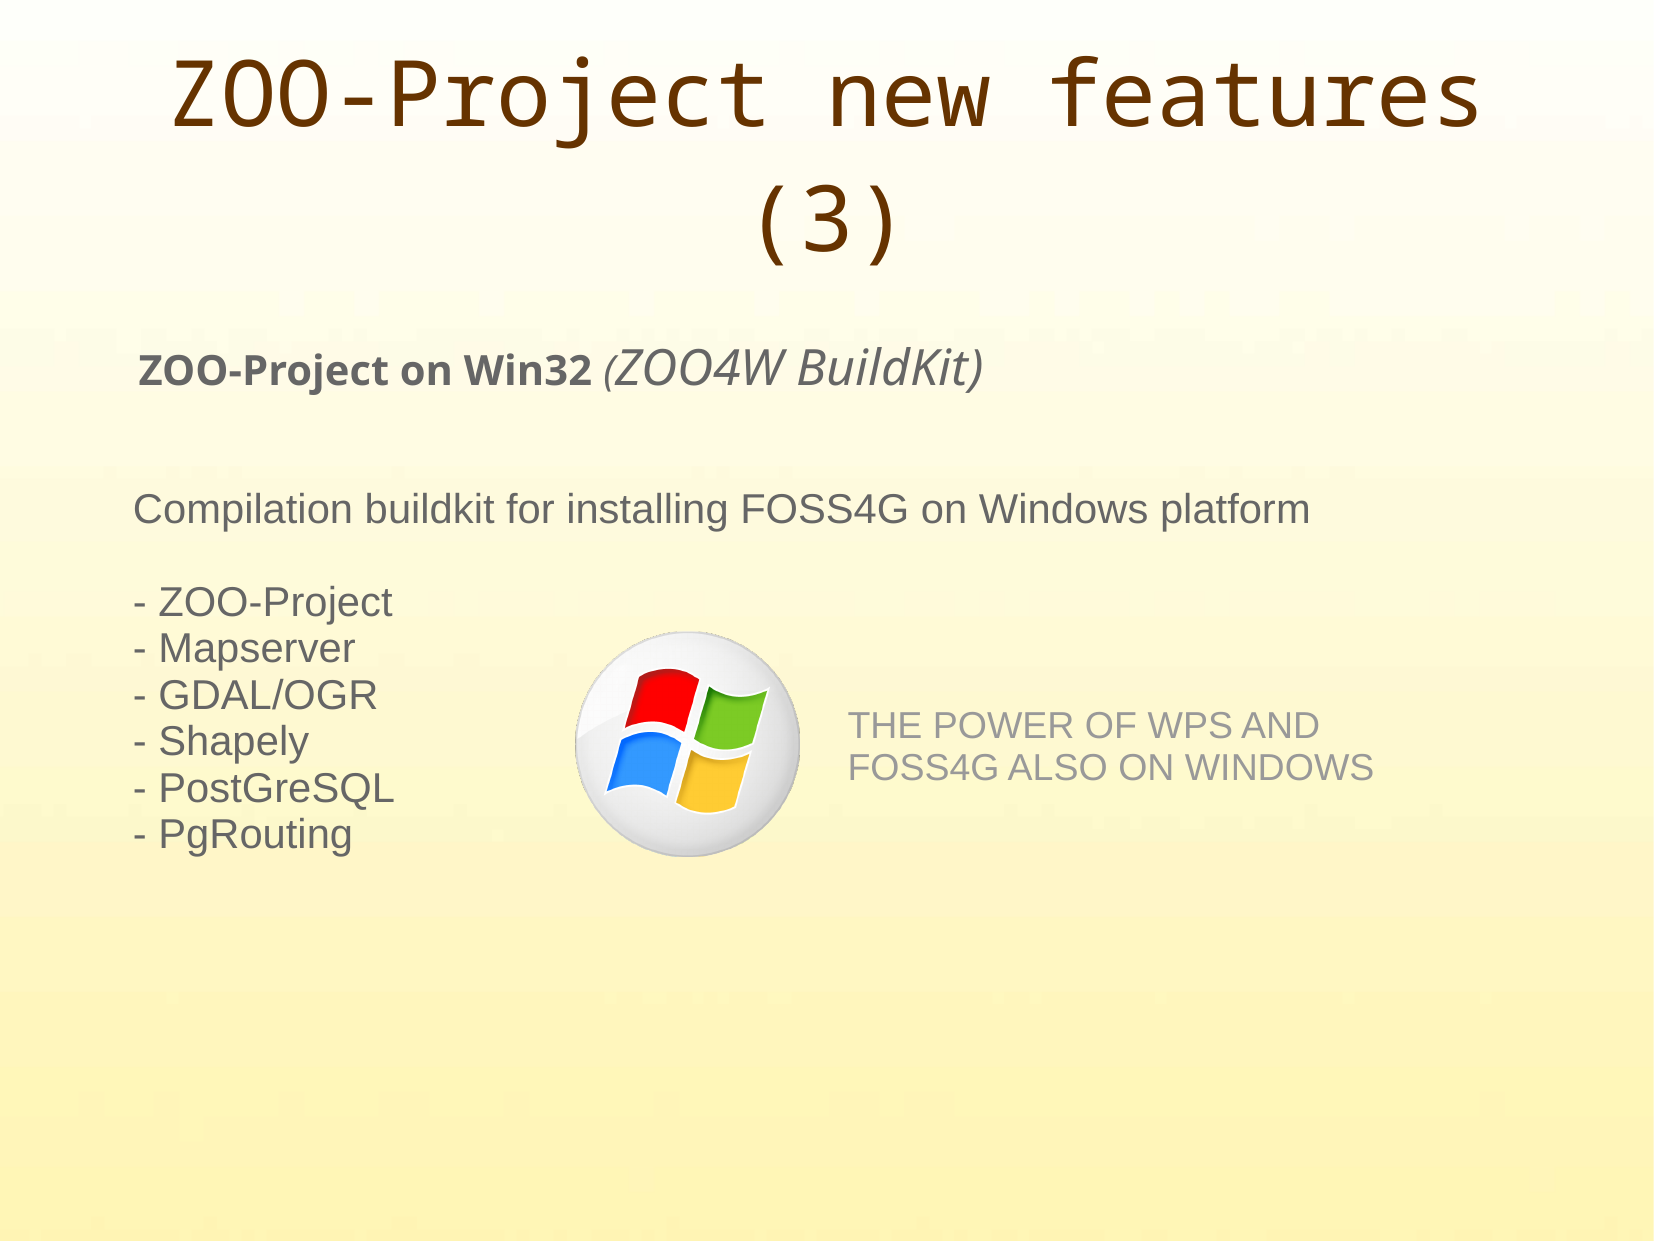

# ZOO-Project new features (3)
ZOO-Project on Win32 (ZOO4W BuildKit)
Compilation buildkit for installing FOSS4G on Windows platform
- ZOO-Project
- Mapserver
- GDAL/OGR
- Shapely
- PostGreSQL
- PgRouting
THE POWER OF WPS AND
FOSS4G ALSO ON WINDOWS